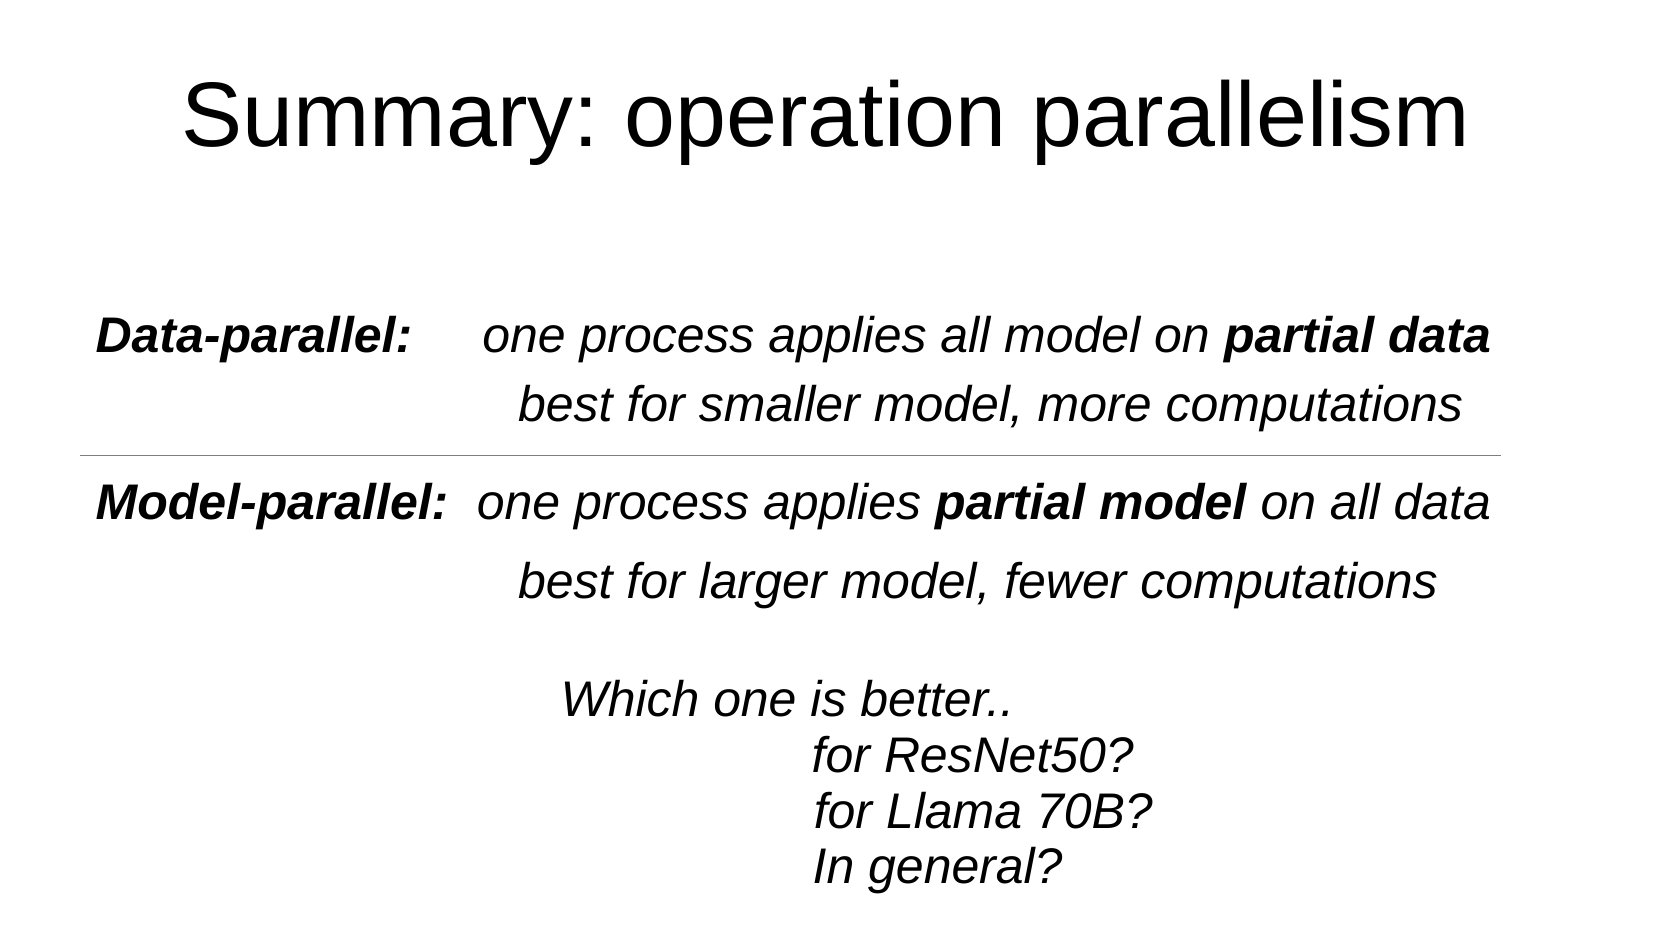

# Summary: operation parallelism
Data-parallel: one process applies all model on partial data
Model-parallel: one process applies partial model on all data
best for smaller model, more computations
best for larger model, fewer computations
Which one is better..
 for ResNet50?
			 for Llama 70B?
 In general?